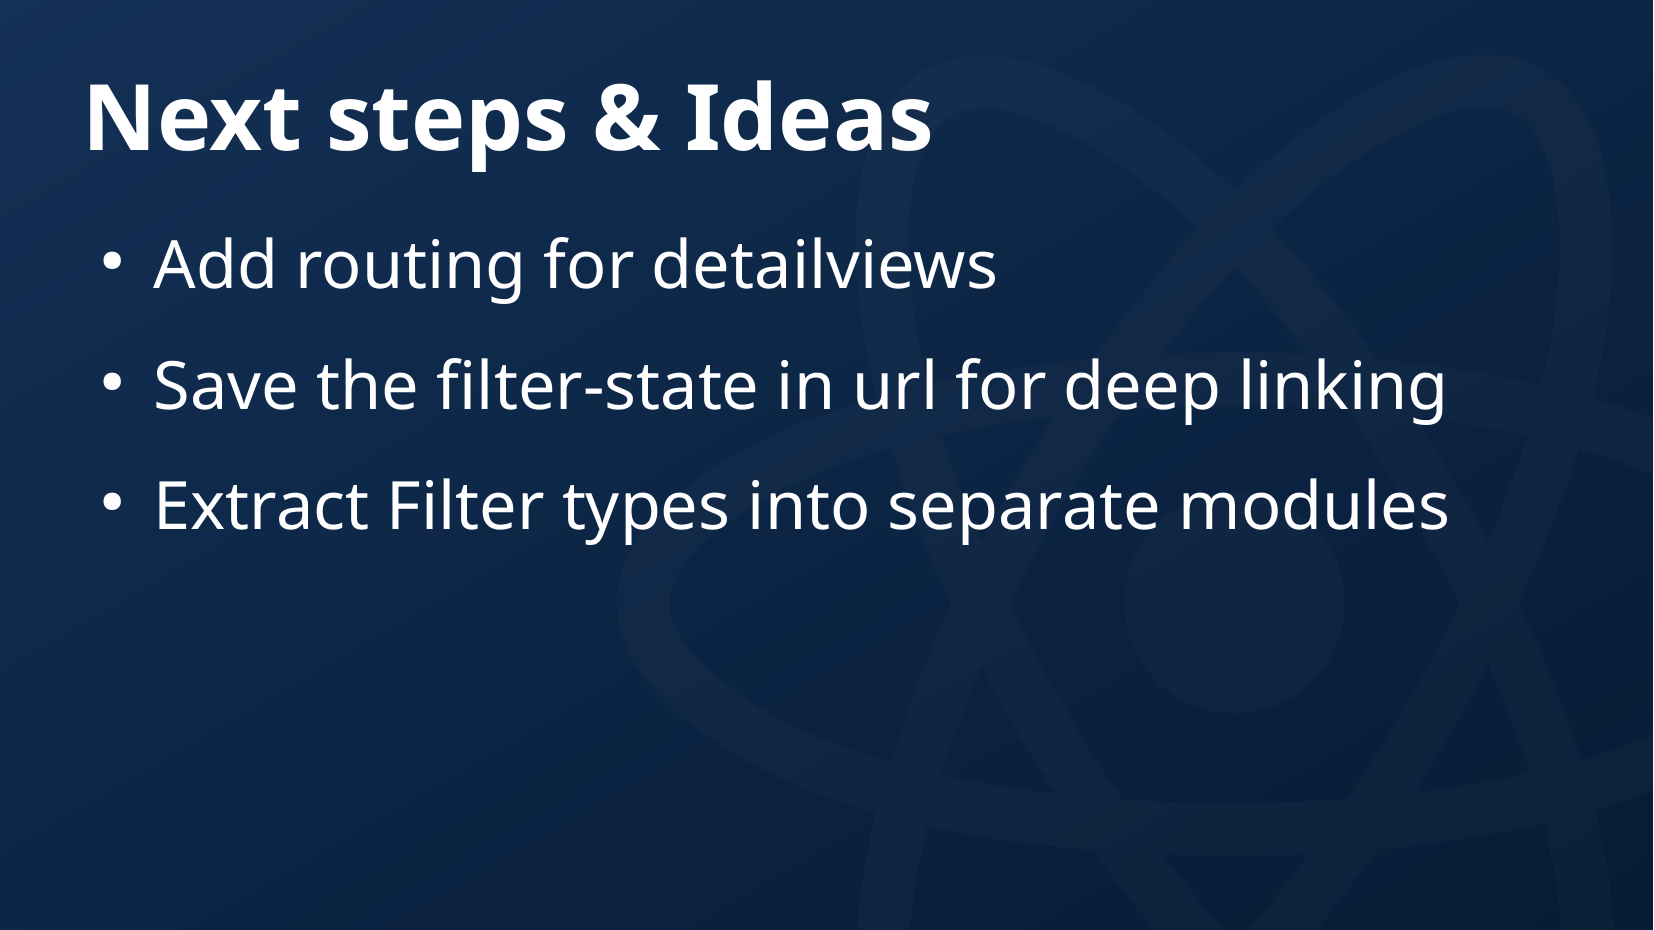

# Next steps & Ideas
Add routing for detailviews
Save the filter-state in url for deep linking
Extract Filter types into separate modules